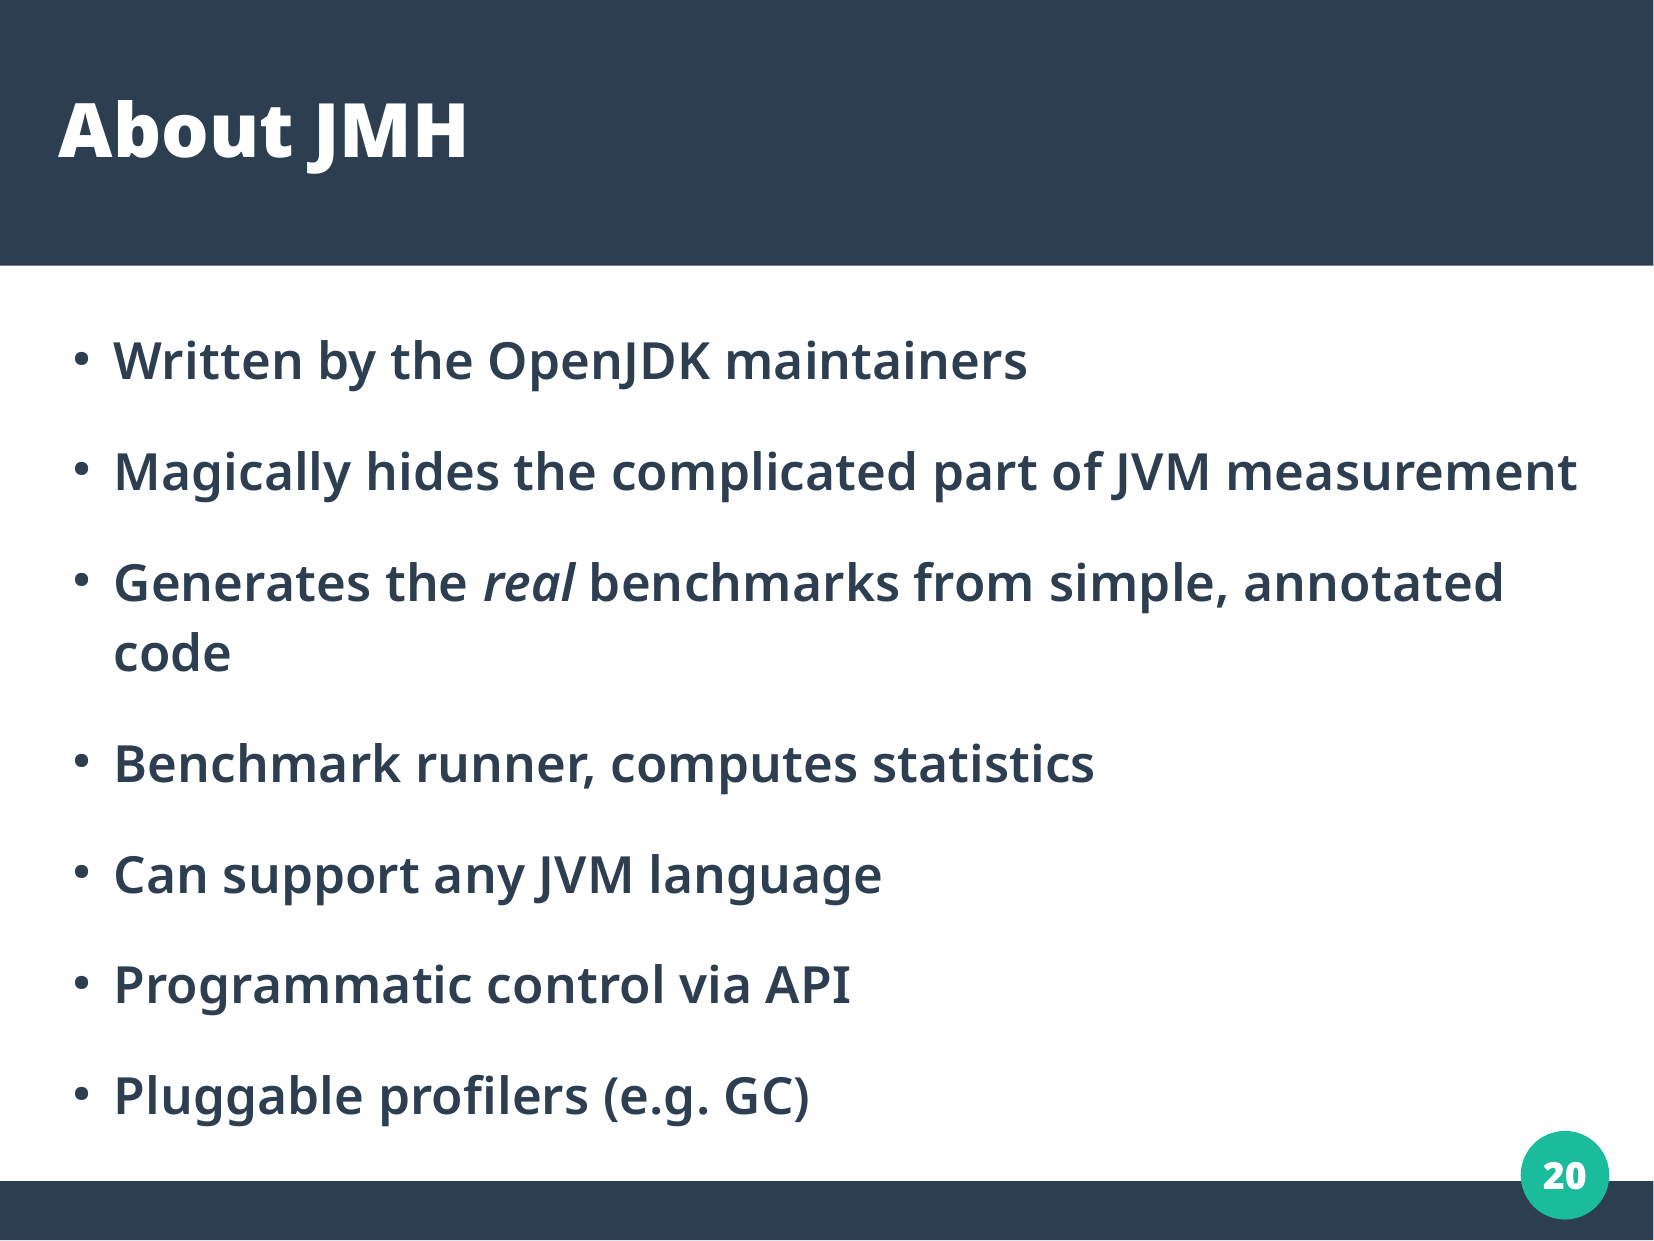

# About JMH
Written by the OpenJDK maintainers
Magically hides the complicated part of JVM measurement
Generates the real benchmarks from simple, annotated code
Benchmark runner, computes statistics
Can support any JVM language
Programmatic control via API
Pluggable profilers (e.g. GC)
20